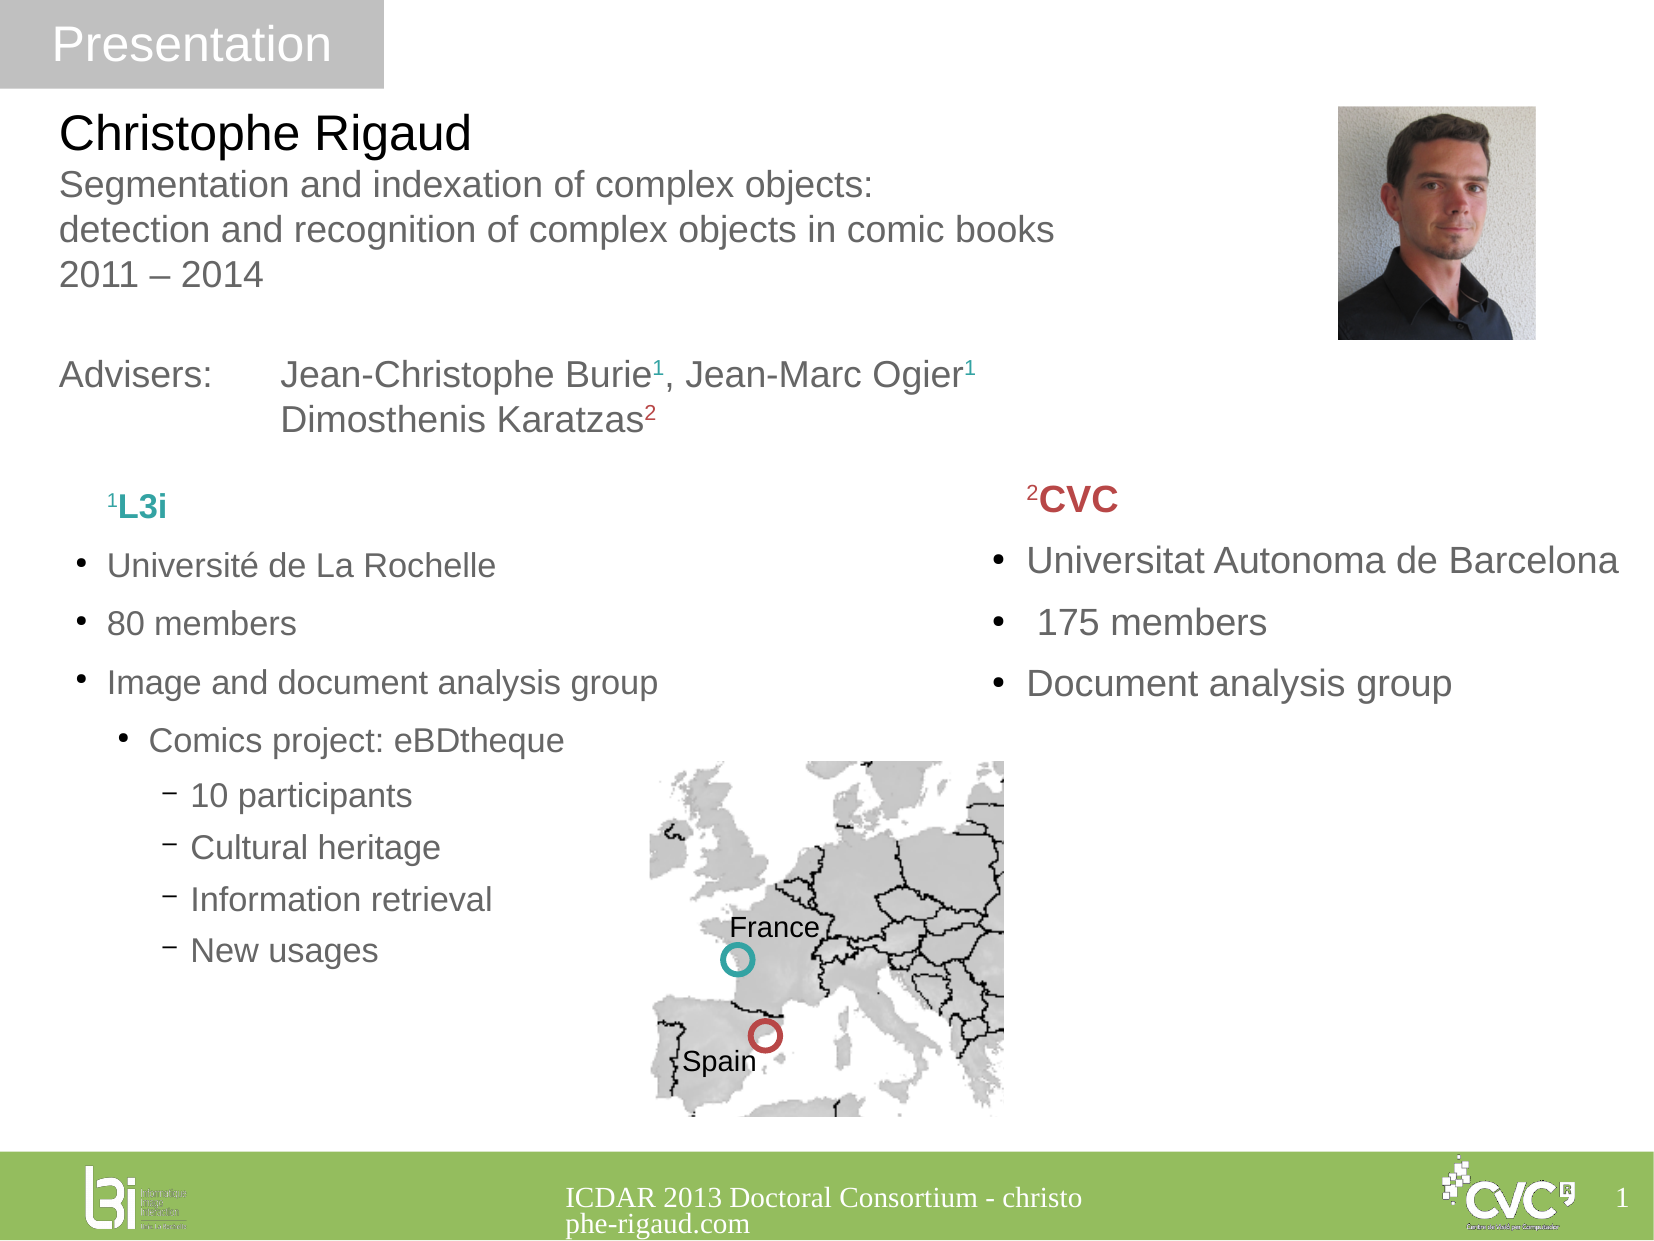

Presentation
Christophe Rigaud
Segmentation and indexation of complex objects:
detection and recognition of complex objects in comic books
2011 – 2014
Advisers: 	Jean-Christophe Burie1, Jean-Marc Ogier1
			Dimosthenis Karatzas2
# 2CVC
Universitat Autonoma de Barcelona
 175 members
Document analysis group
1L3i
Université de La Rochelle
80 members
Image and document analysis group
Comics project: eBDtheque
10 participants
Cultural heritage
Information retrieval
New usages
France
Spain
ICDAR 2013 Doctoral Consortium - christophe-rigaud.com
1